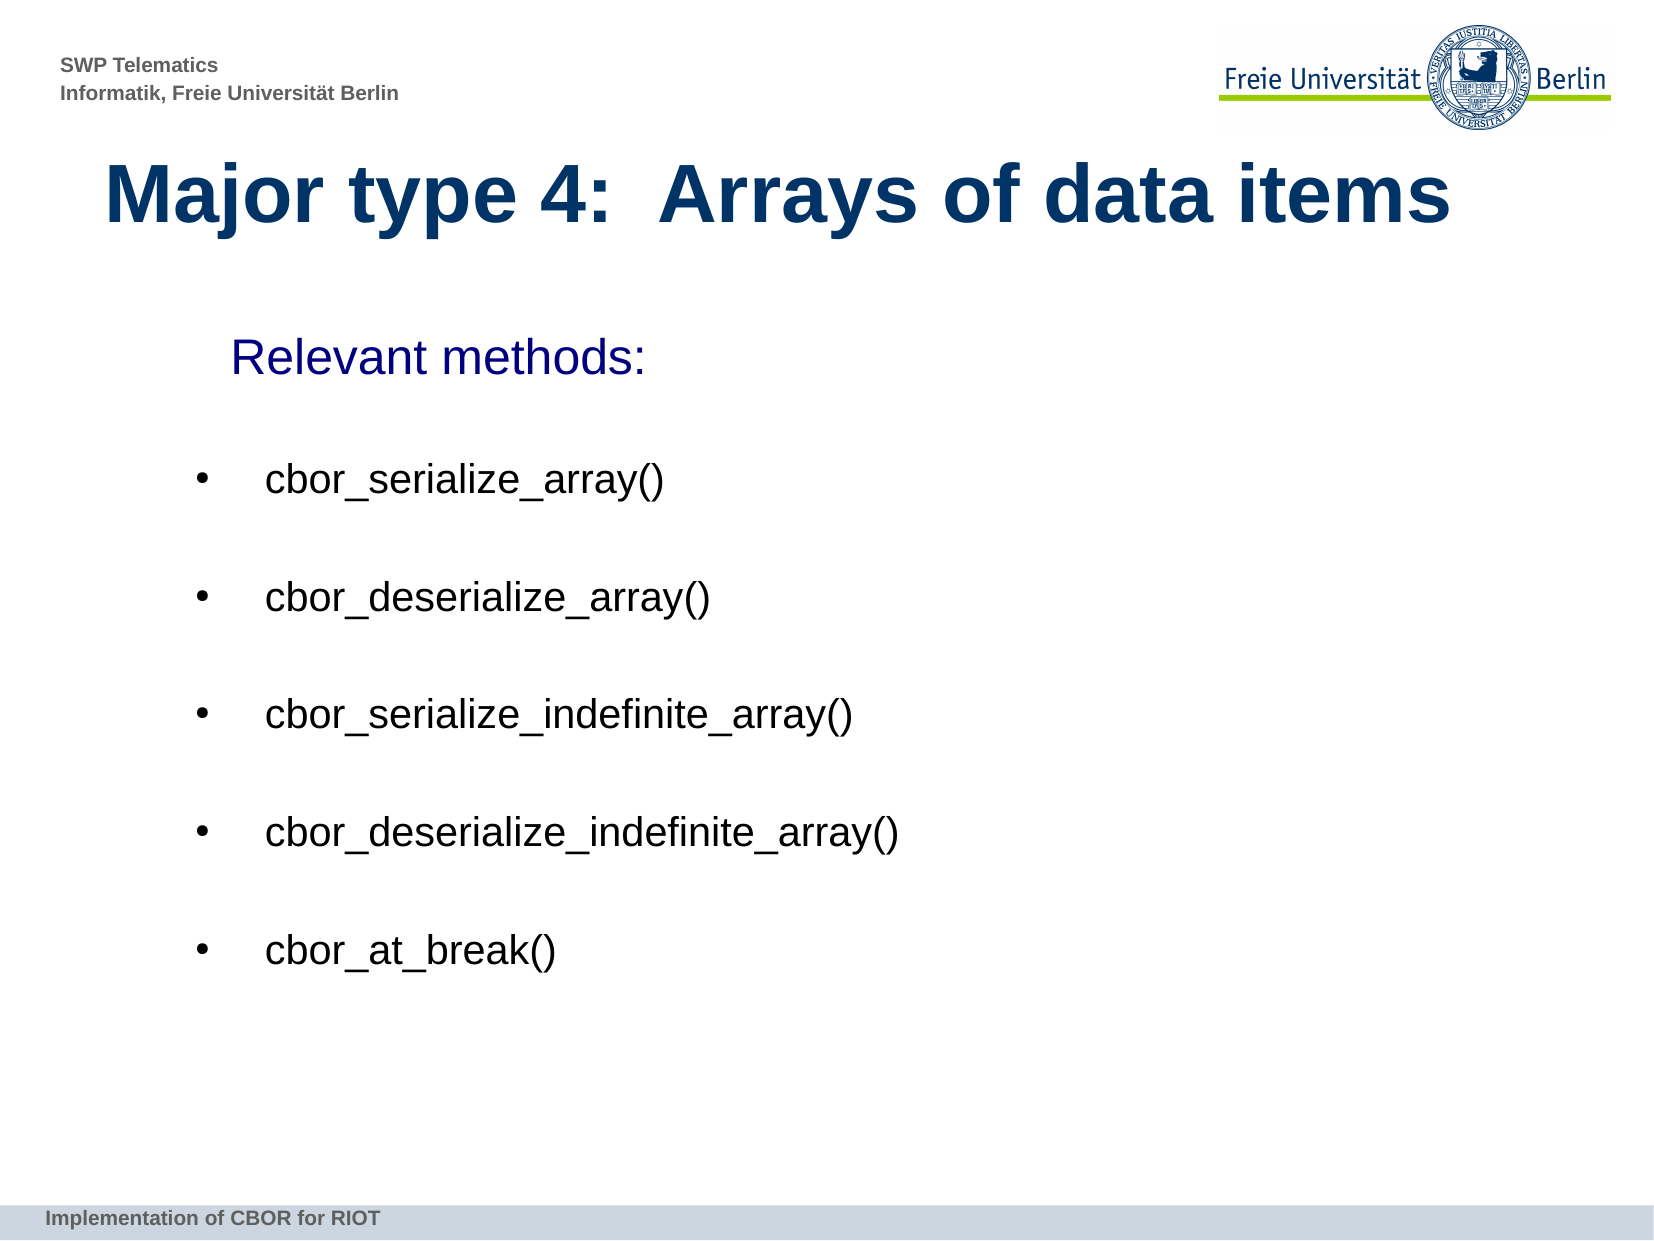

# Major type 4: Arrays of data items
Relevant methods:
 cbor_serialize_array()
 cbor_deserialize_array()
 cbor_serialize_indefinite_array()
 cbor_deserialize_indefinite_array()
 cbor_at_break()